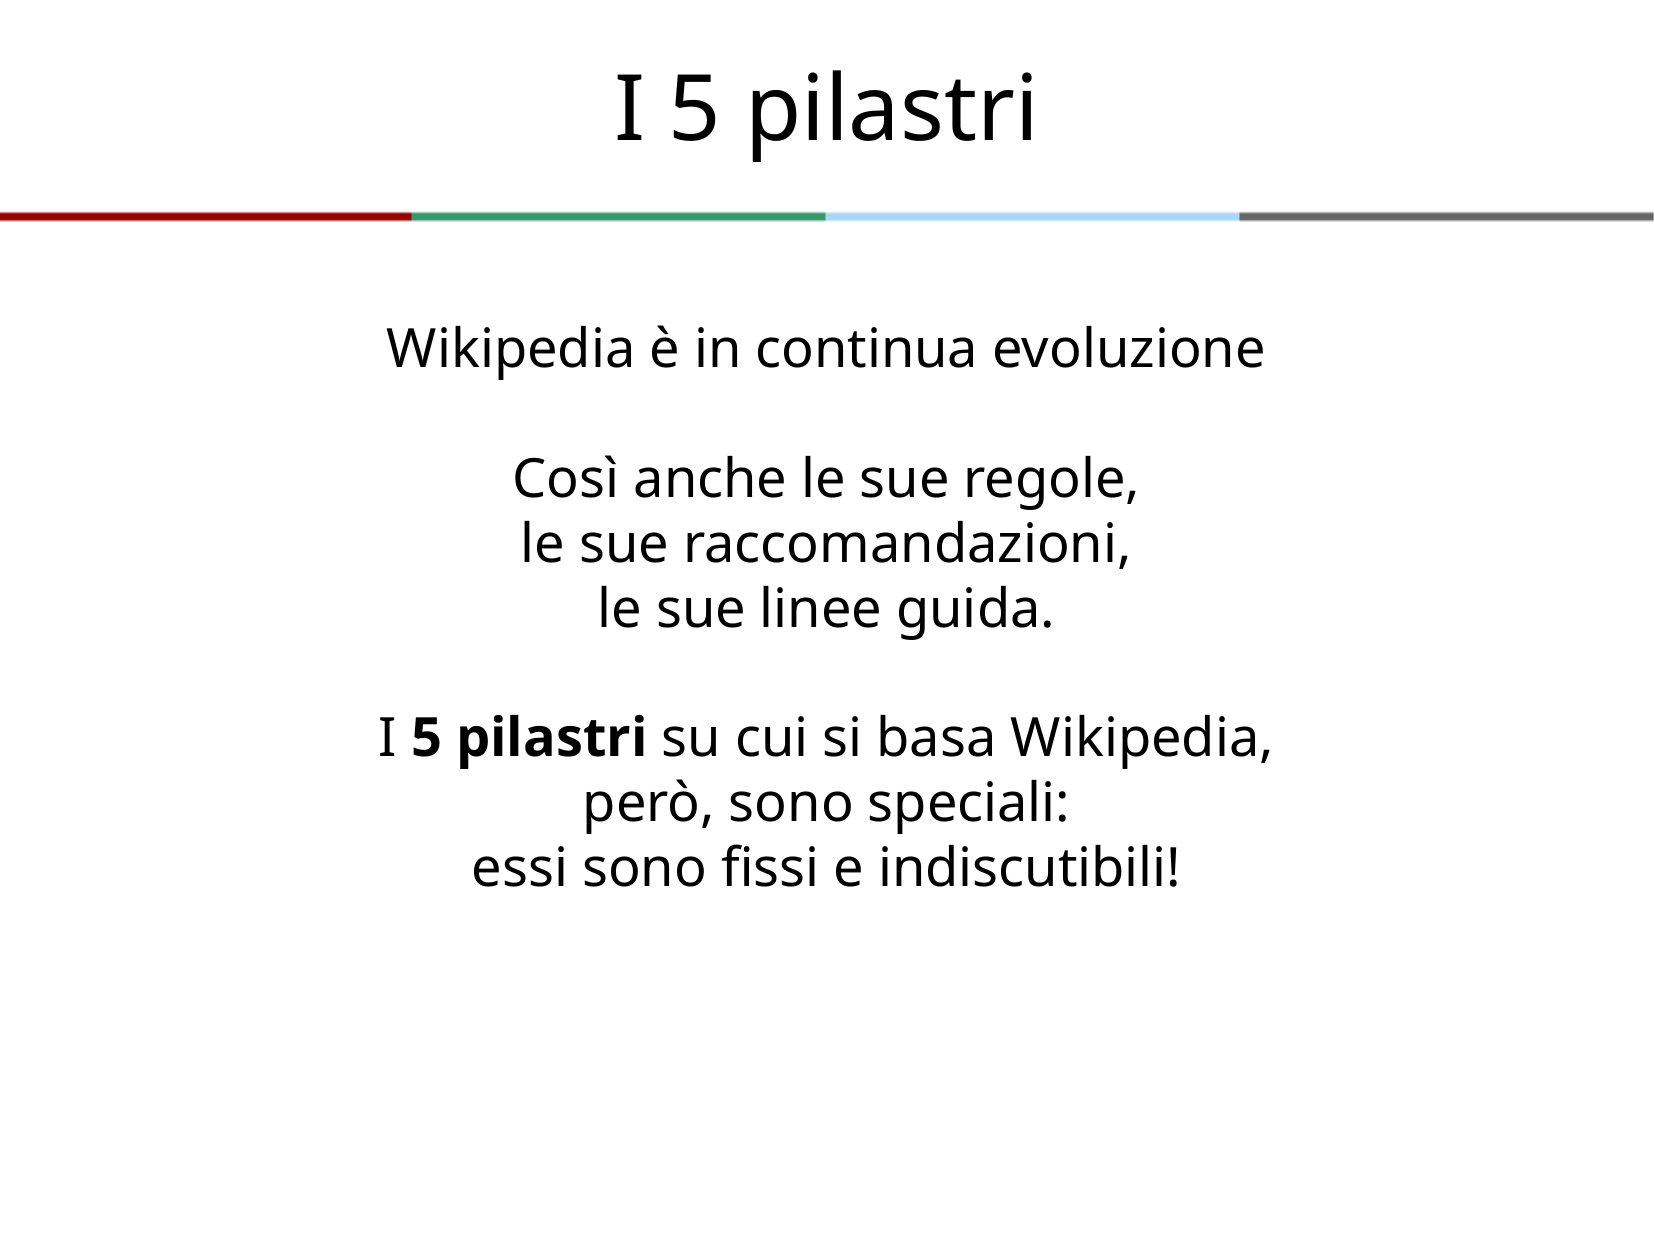

I 5 pilastri
Wikipedia è in continua evoluzione
Così anche le sue regole,
le sue raccomandazioni,
le sue linee guida.
I 5 pilastri su cui si basa Wikipedia,
però, sono speciali:
essi sono fissi e indiscutibili!